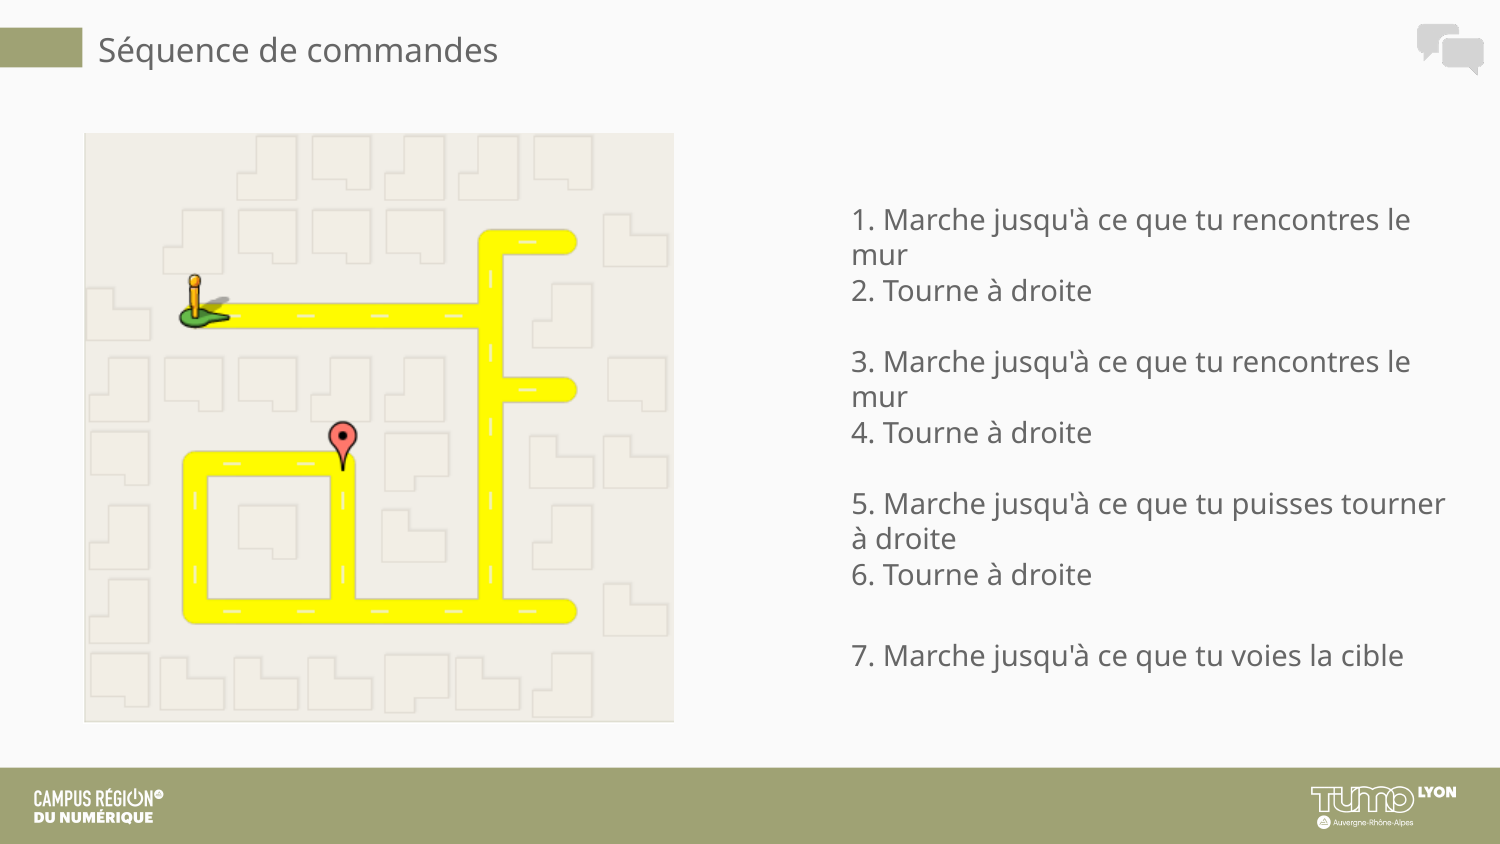

Séquence de commandes
1. Marche jusqu'à ce que tu rencontres le mur
2. Tourne à droite
3. Marche jusqu'à ce que tu rencontres le mur
4. Tourne à droite
5. Marche jusqu'à ce que tu puisses tourner à droite
6. Tourne à droite
7. Marche jusqu'à ce que tu voies la cible